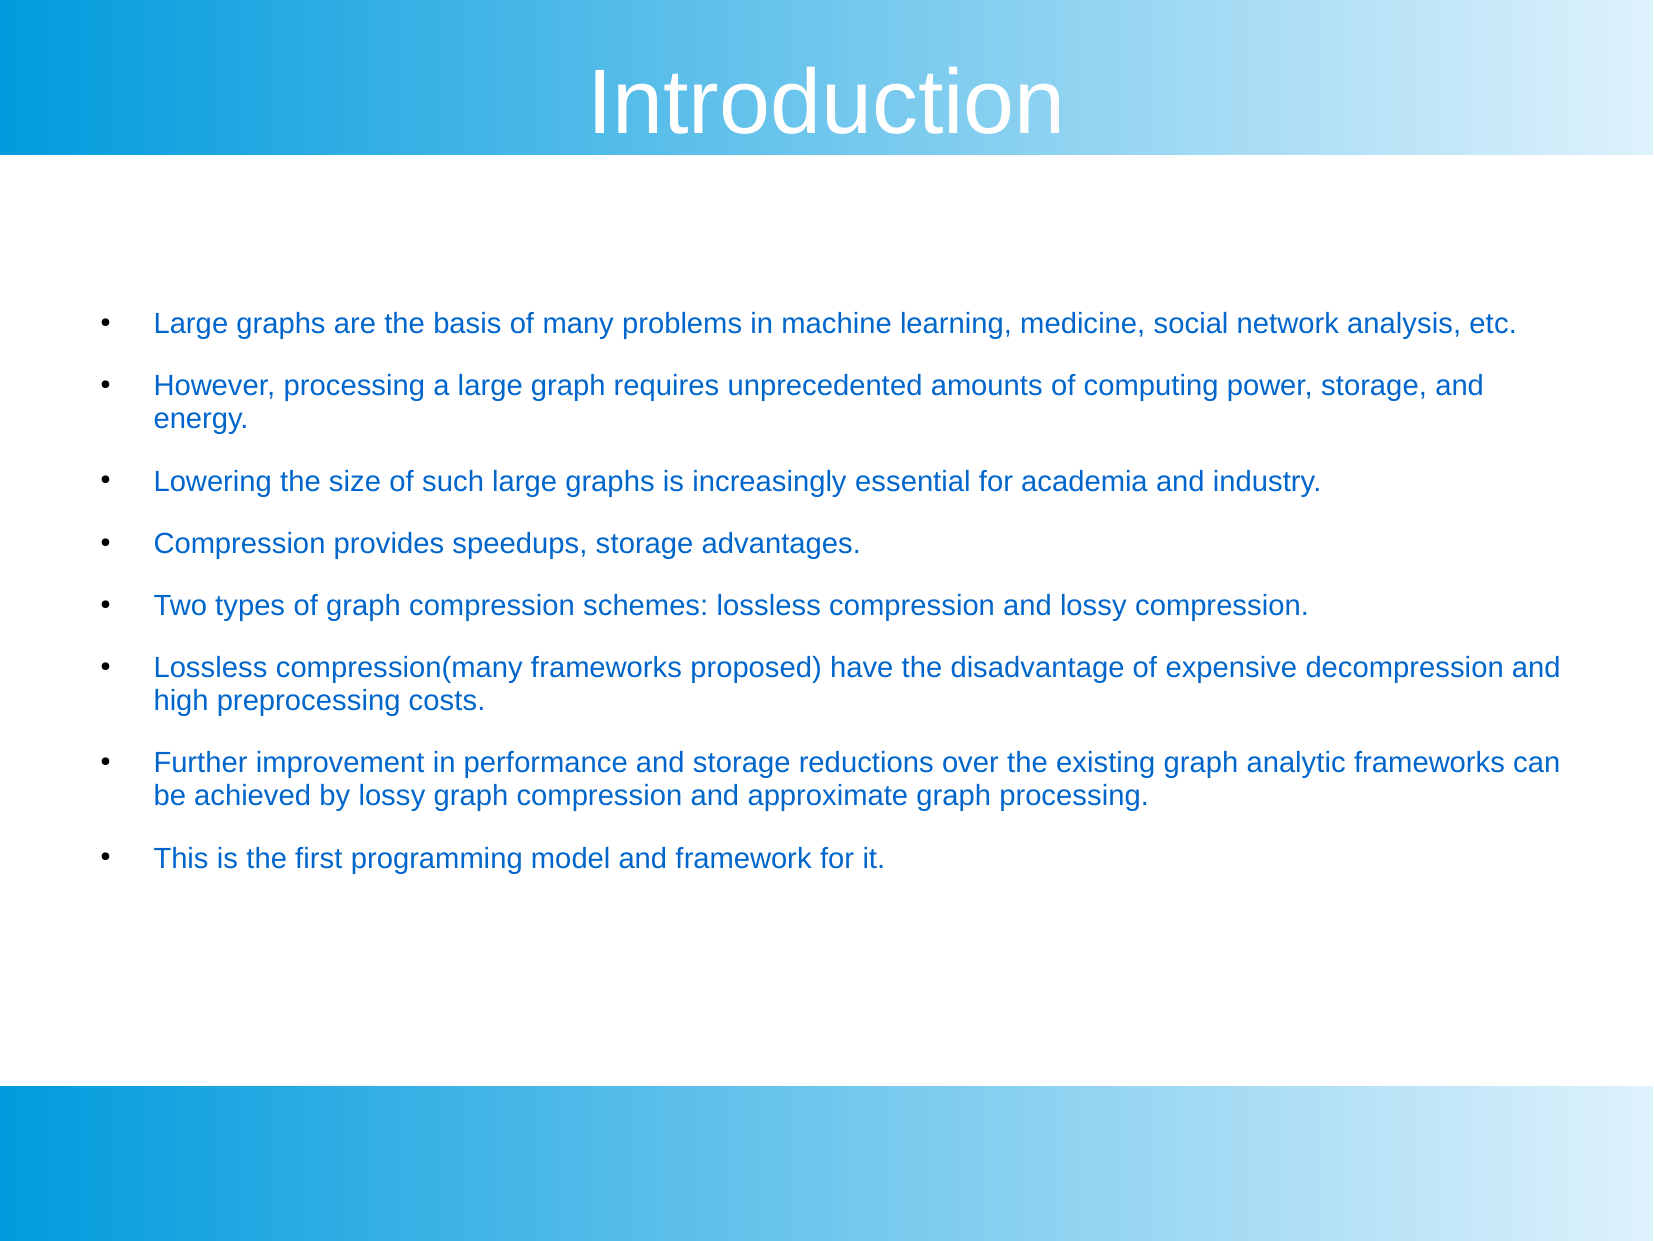

# Introduction
Large graphs are the basis of many problems in machine learning, medicine, social network analysis, etc.
However, processing a large graph requires unprecedented amounts of computing power, storage, and energy.
Lowering the size of such large graphs is increasingly essential for academia and industry.
Compression provides speedups, storage advantages.
Two types of graph compression schemes: lossless compression and lossy compression.
Lossless compression(many frameworks proposed) have the disadvantage of expensive decompression and high preprocessing costs.
Further improvement in performance and storage reductions over the existing graph analytic frameworks can be achieved by lossy graph compression and approximate graph processing.
This is the first programming model and framework for it.